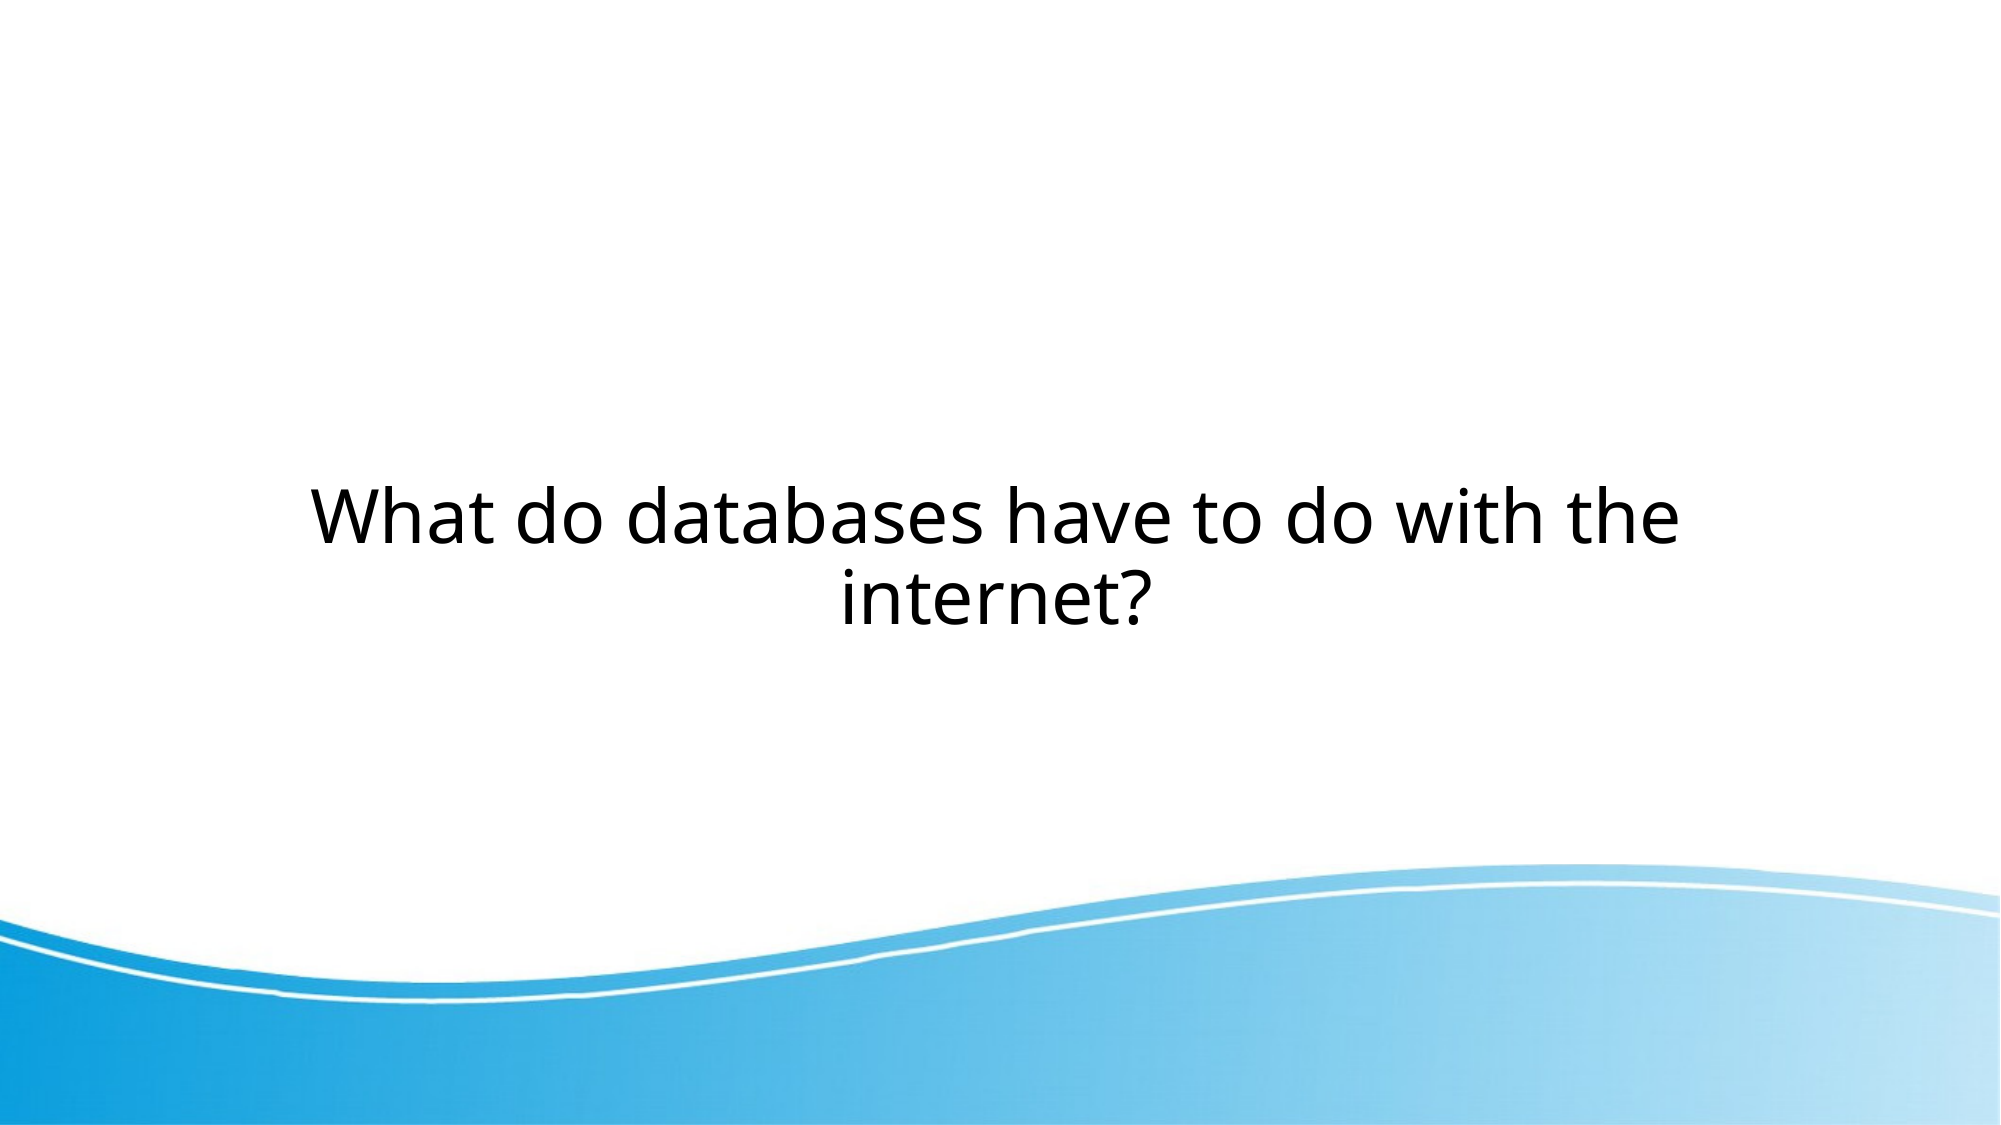

# What do databases have to do with the internet?